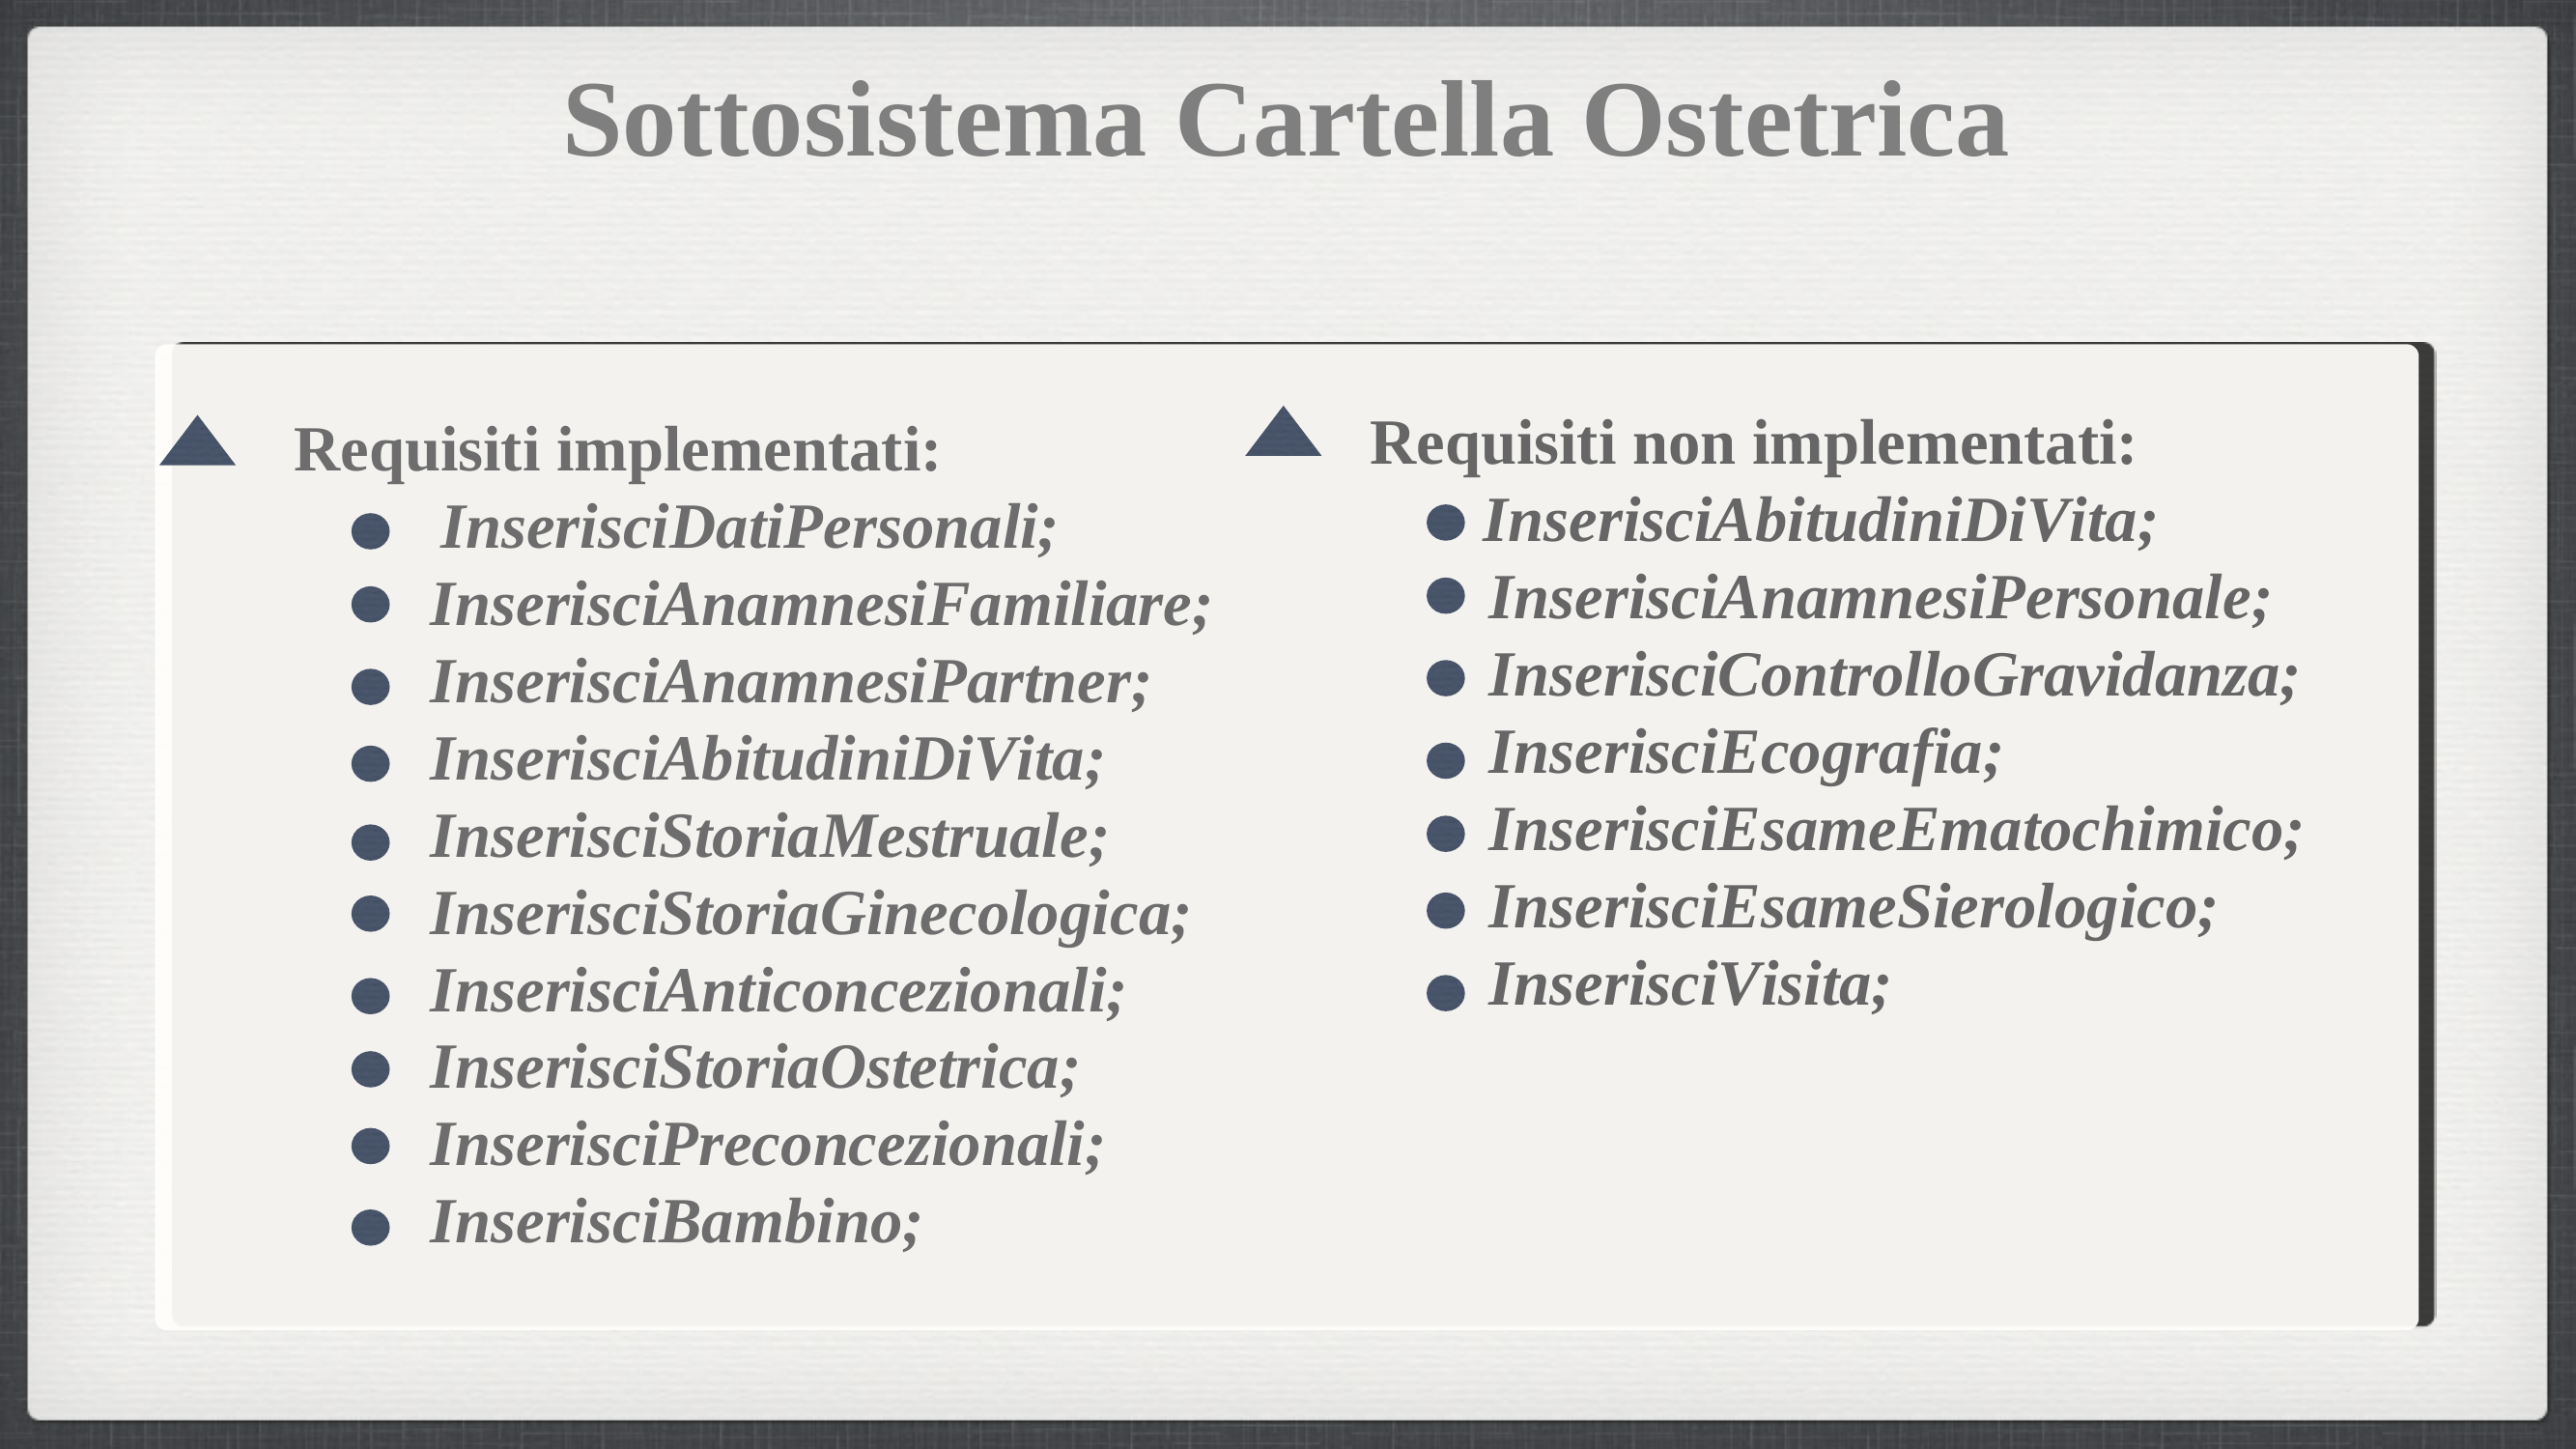

# Sottosistema Cartella Ostetrica
 Requisiti implementati:
 InserisciDatiPersonali;
InserisciAnamnesiFamiliare;
InserisciAnamnesiPartner;
InserisciAbitudiniDiVita;
InserisciStoriaMestruale;
InserisciStoriaGinecologica;
InserisciAnticoncezionali;
InserisciStoriaOstetrica;
InserisciPreconcezionali;
InserisciBambino;
 Requisiti non implementati:
 InserisciAbitudiniDiVita;
InserisciAnamnesiPersonale;
InserisciControlloGravidanza;
InserisciEcografia;
InserisciEsameEmatochimico;
InserisciEsameSierologico;
InserisciVisita;